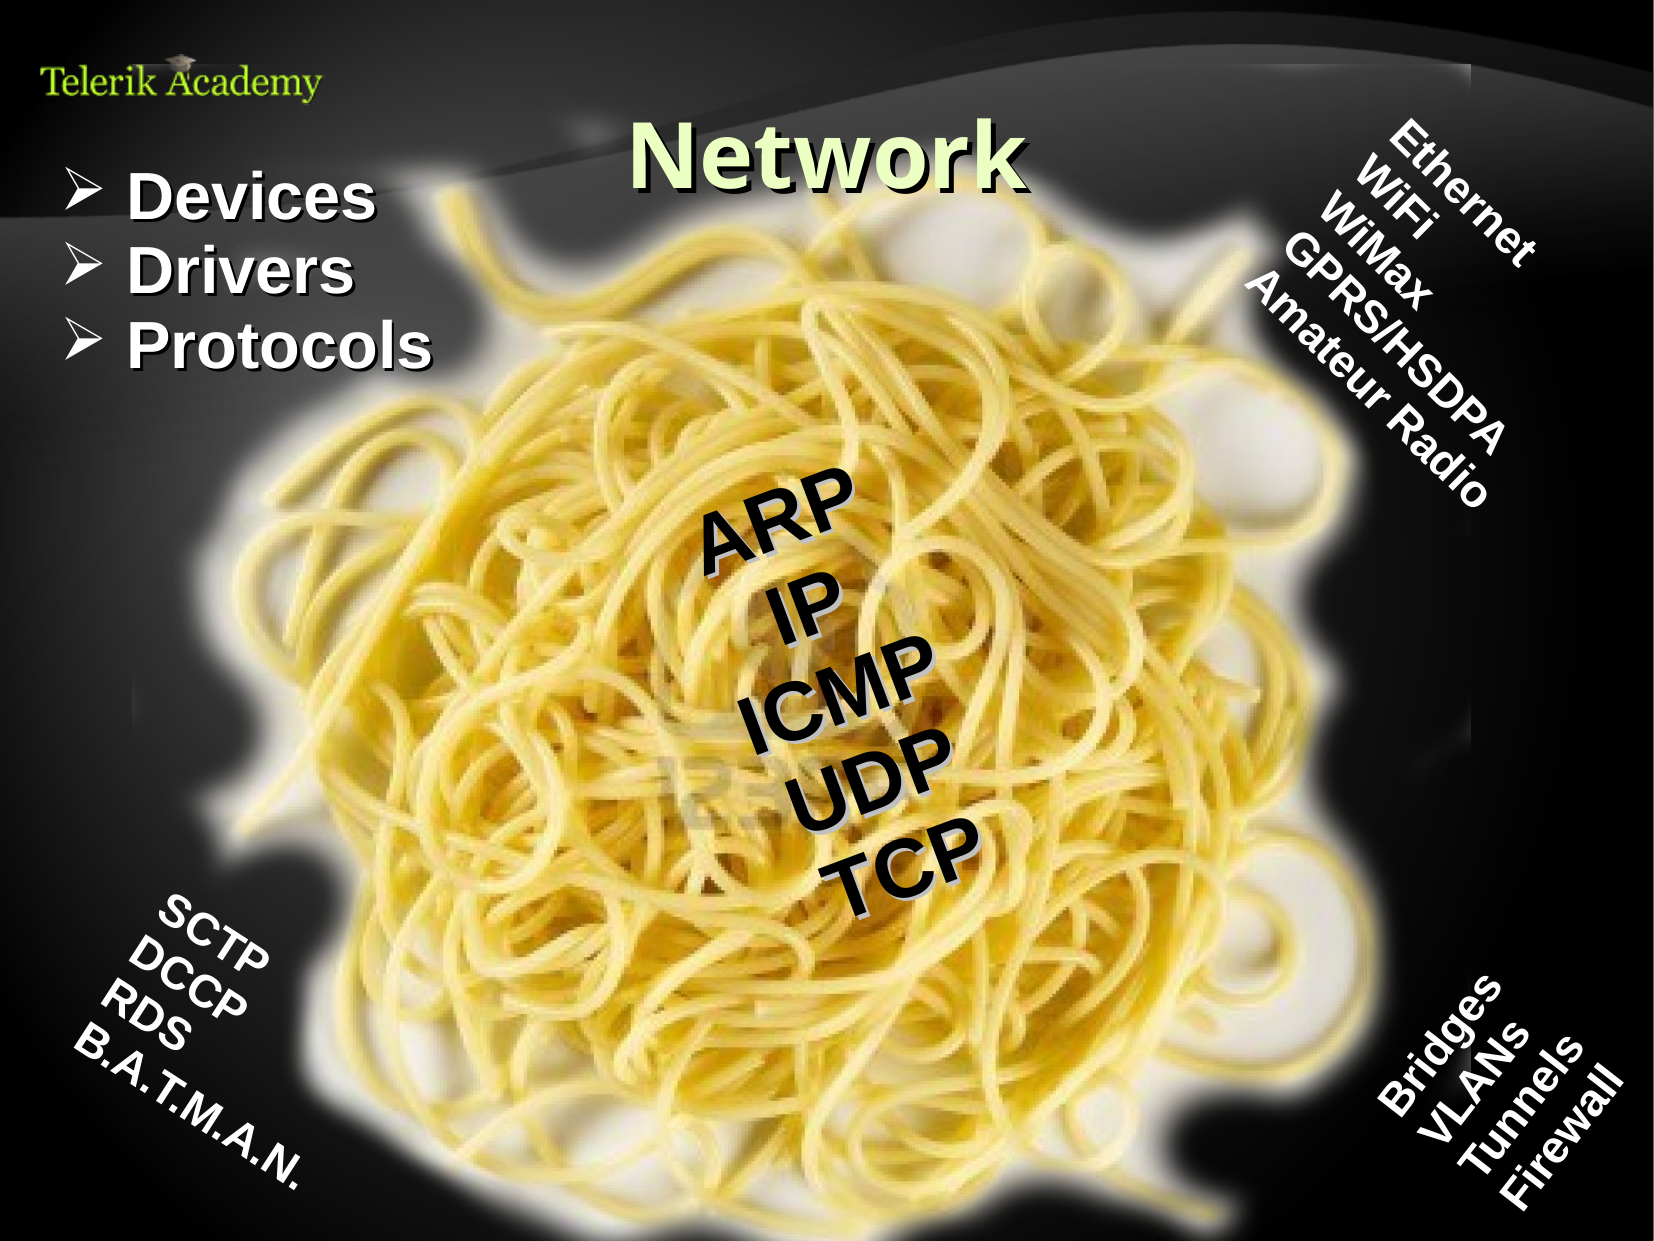

# Network
 Devices
 Drivers
 Protocols
Ethernet
WiFi
WiMax
GPRS/HSDPA
Amateur Radio
ARP
IP
ICMP
UDP
TCP
SCTP
DCCP
RDS
B.A.T.M.A.N.
Bridges
VLANs
Tunnels
Firewall